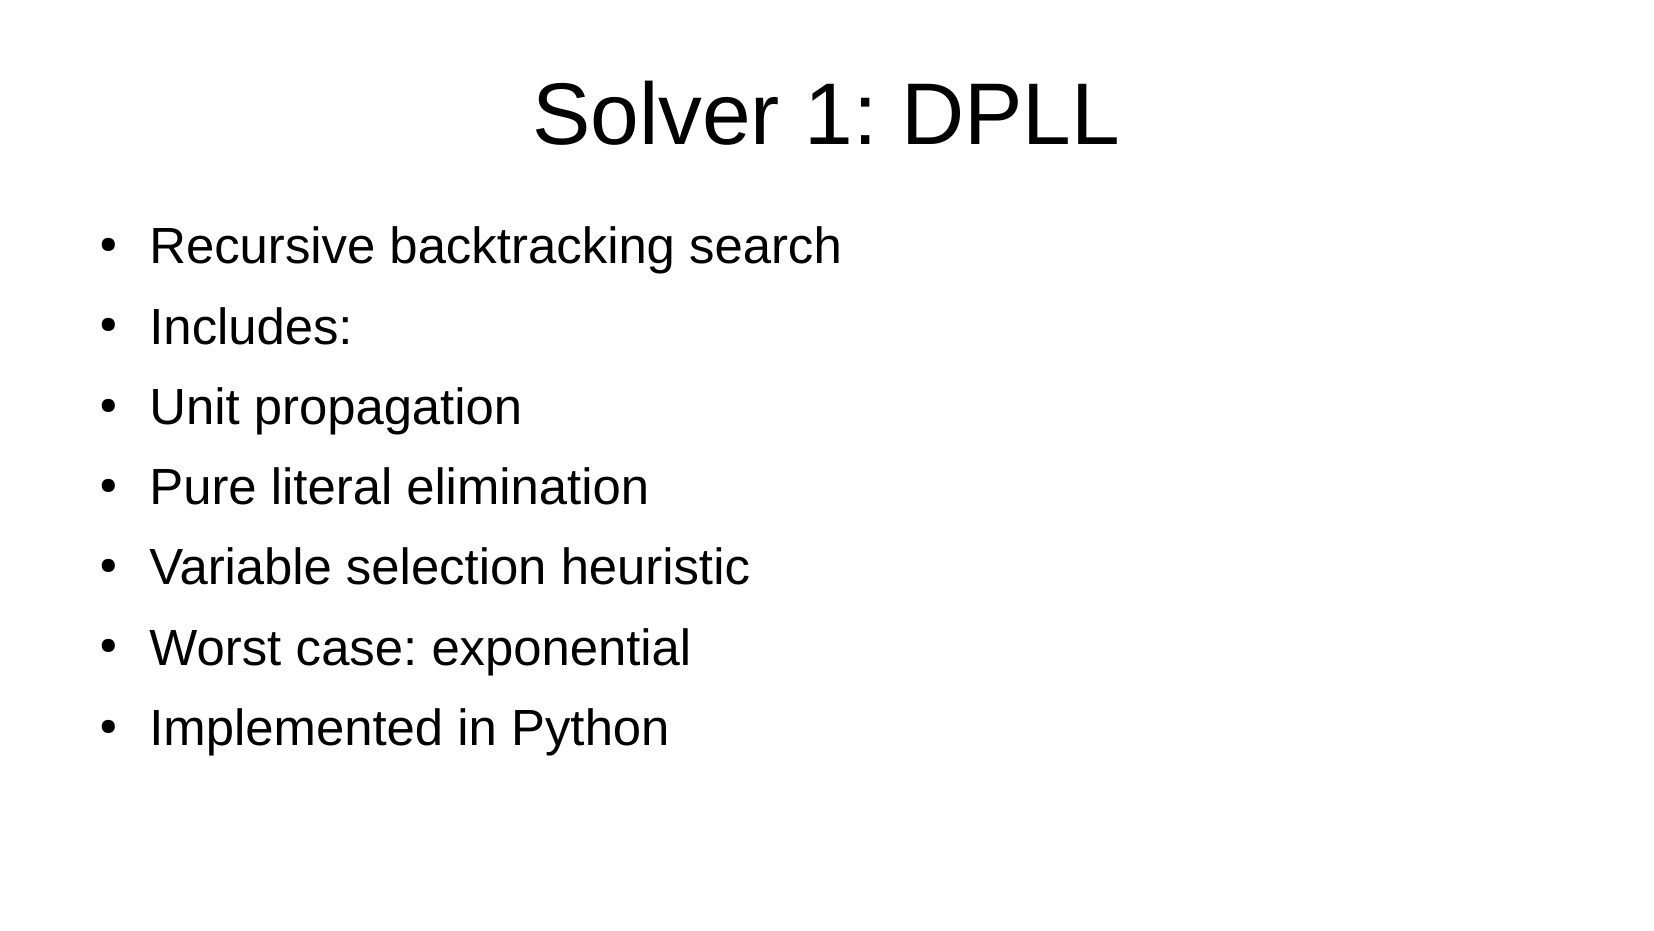

# Solver 1: DPLL
Recursive backtracking search
Includes:
Unit propagation
Pure literal elimination
Variable selection heuristic
Worst case: exponential
Implemented in Python